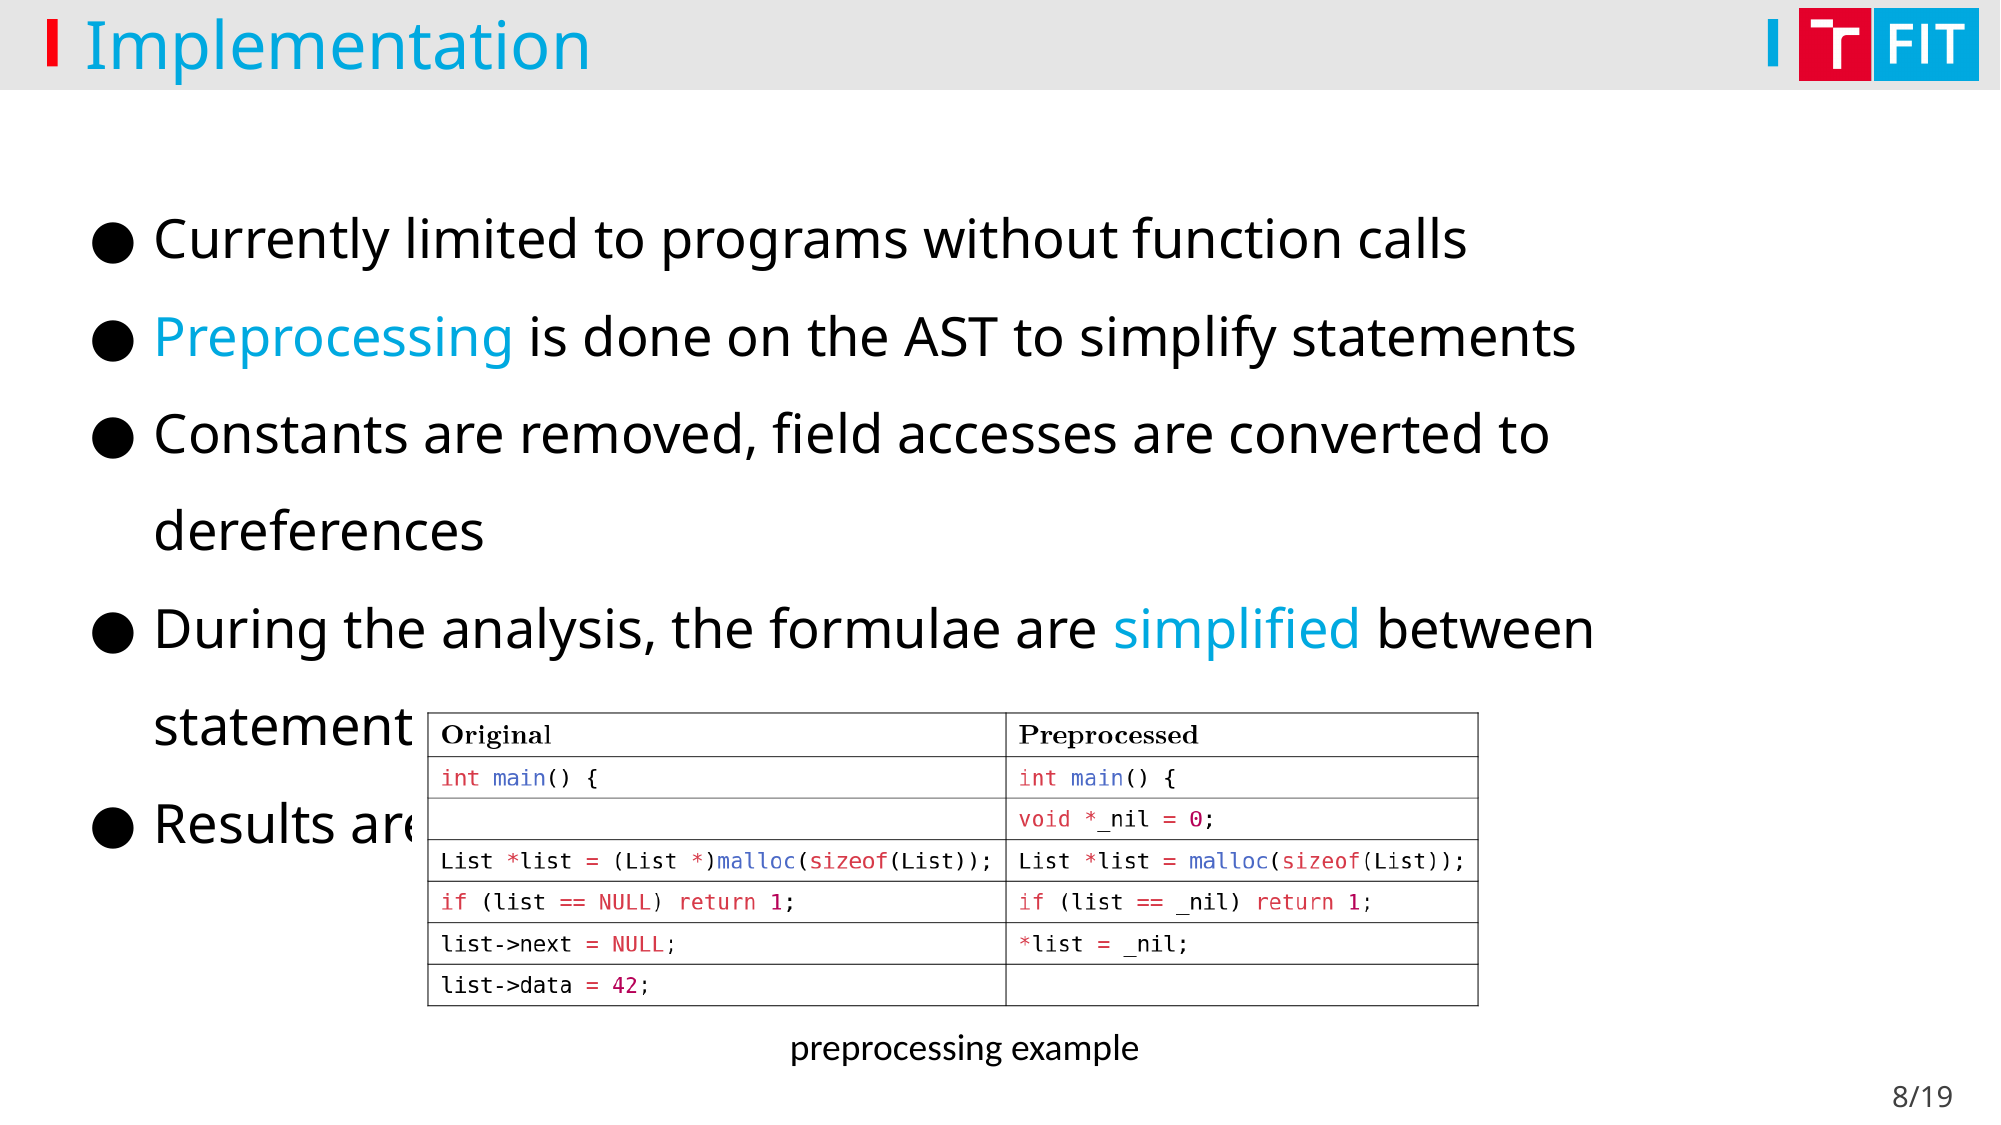

# Implementation
Currently limited to programs without function calls
Preprocessing is done on the AST to simplify statements
Constants are removed, field accesses are converted to dereferences
During the analysis, the formulae are simplified between statements
Results are reported using Ivette
preprocessing example